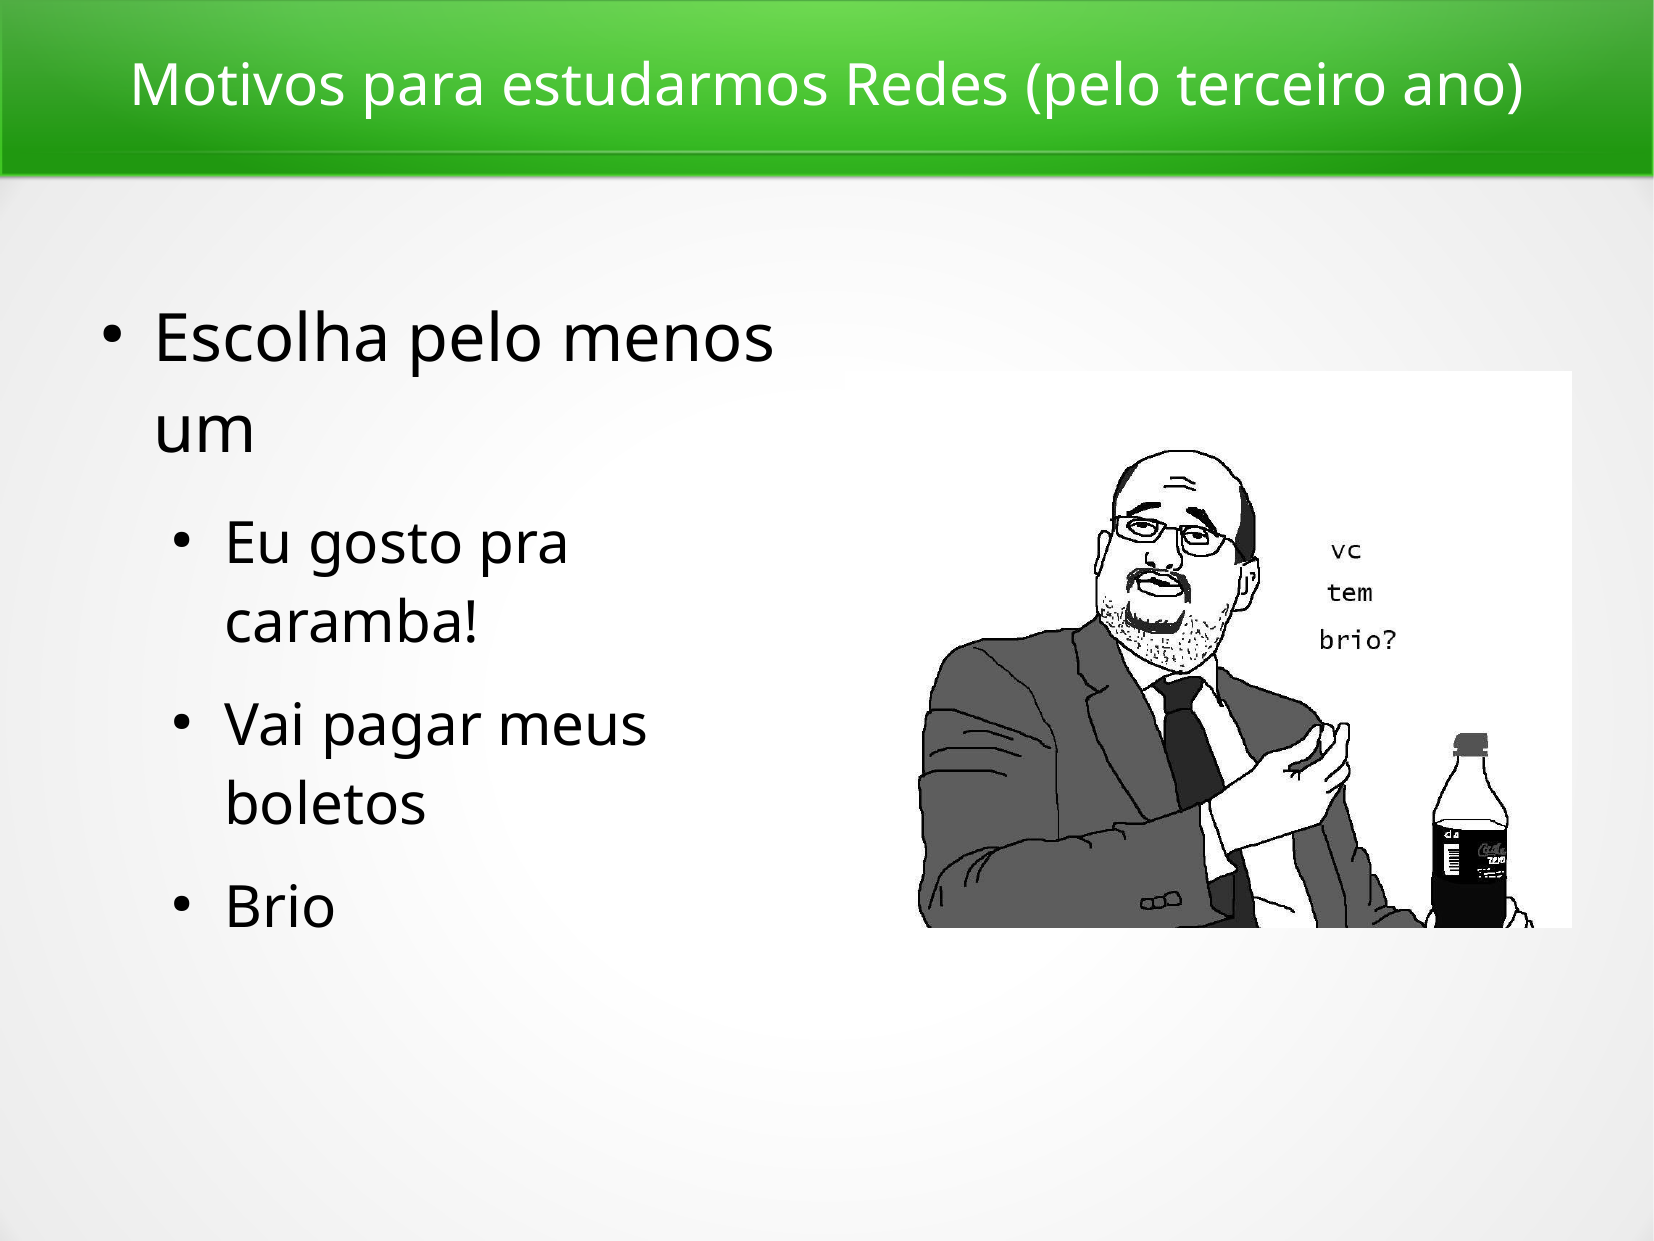

# Motivos para estudarmos Redes (pelo terceiro ano)
Escolha pelo menos um
Eu gosto pra caramba!
Vai pagar meus boletos
Brio